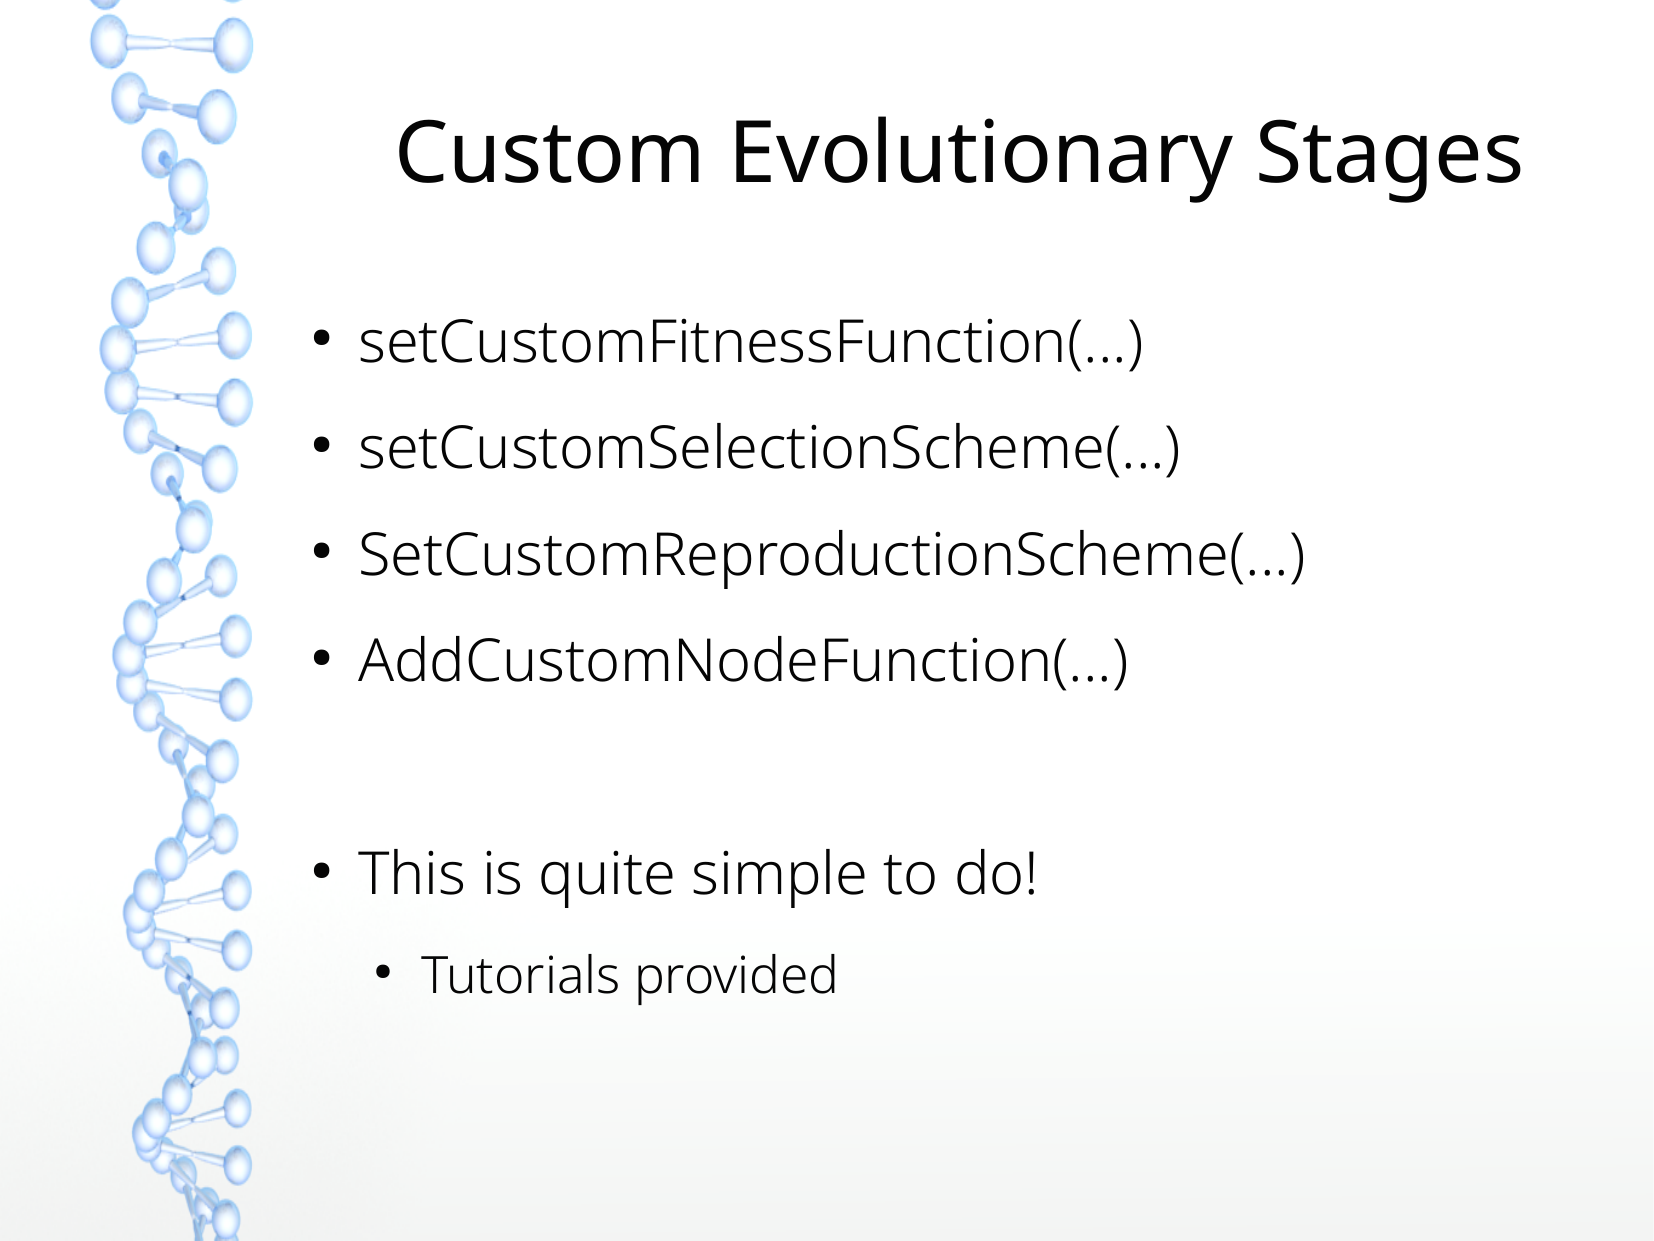

# Custom Evolutionary Stages
setCustomFitnessFunction(...)
setCustomSelectionScheme(...)
SetCustomReproductionScheme(...)
AddCustomNodeFunction(...)
This is quite simple to do!
Tutorials provided